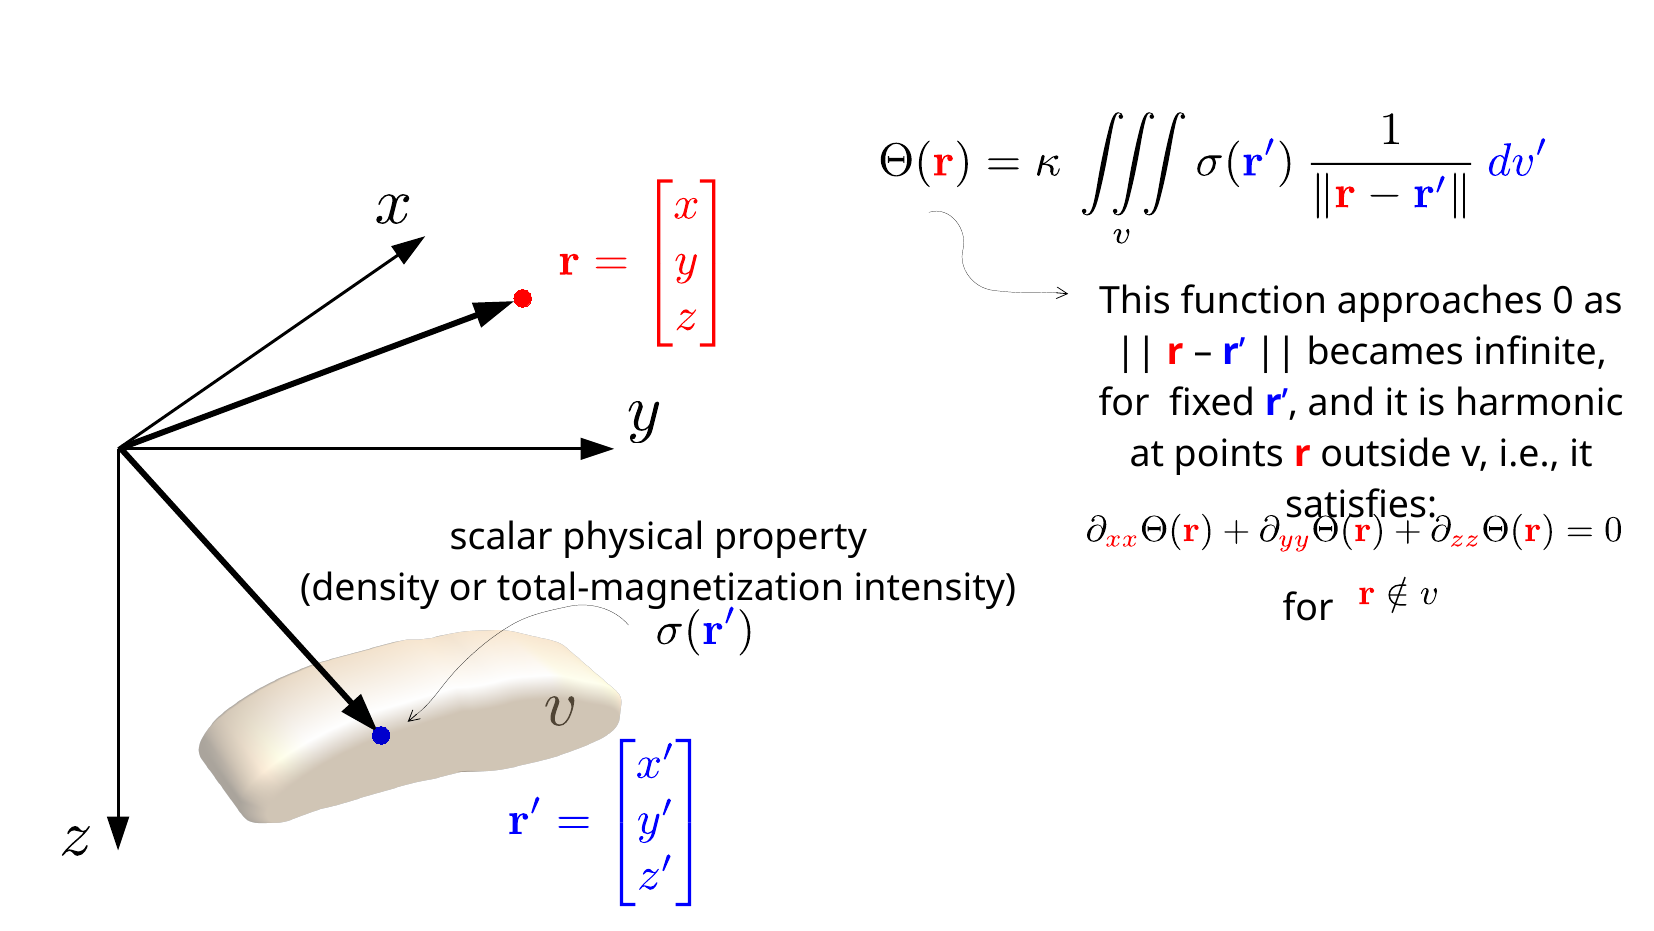

This function approaches 0 as || r – r’ || becames infinite, for fixed r’, and it is harmonic at points r outside v, i.e., it satisfies:
scalar physical property
(density or total-magnetization intensity)
for